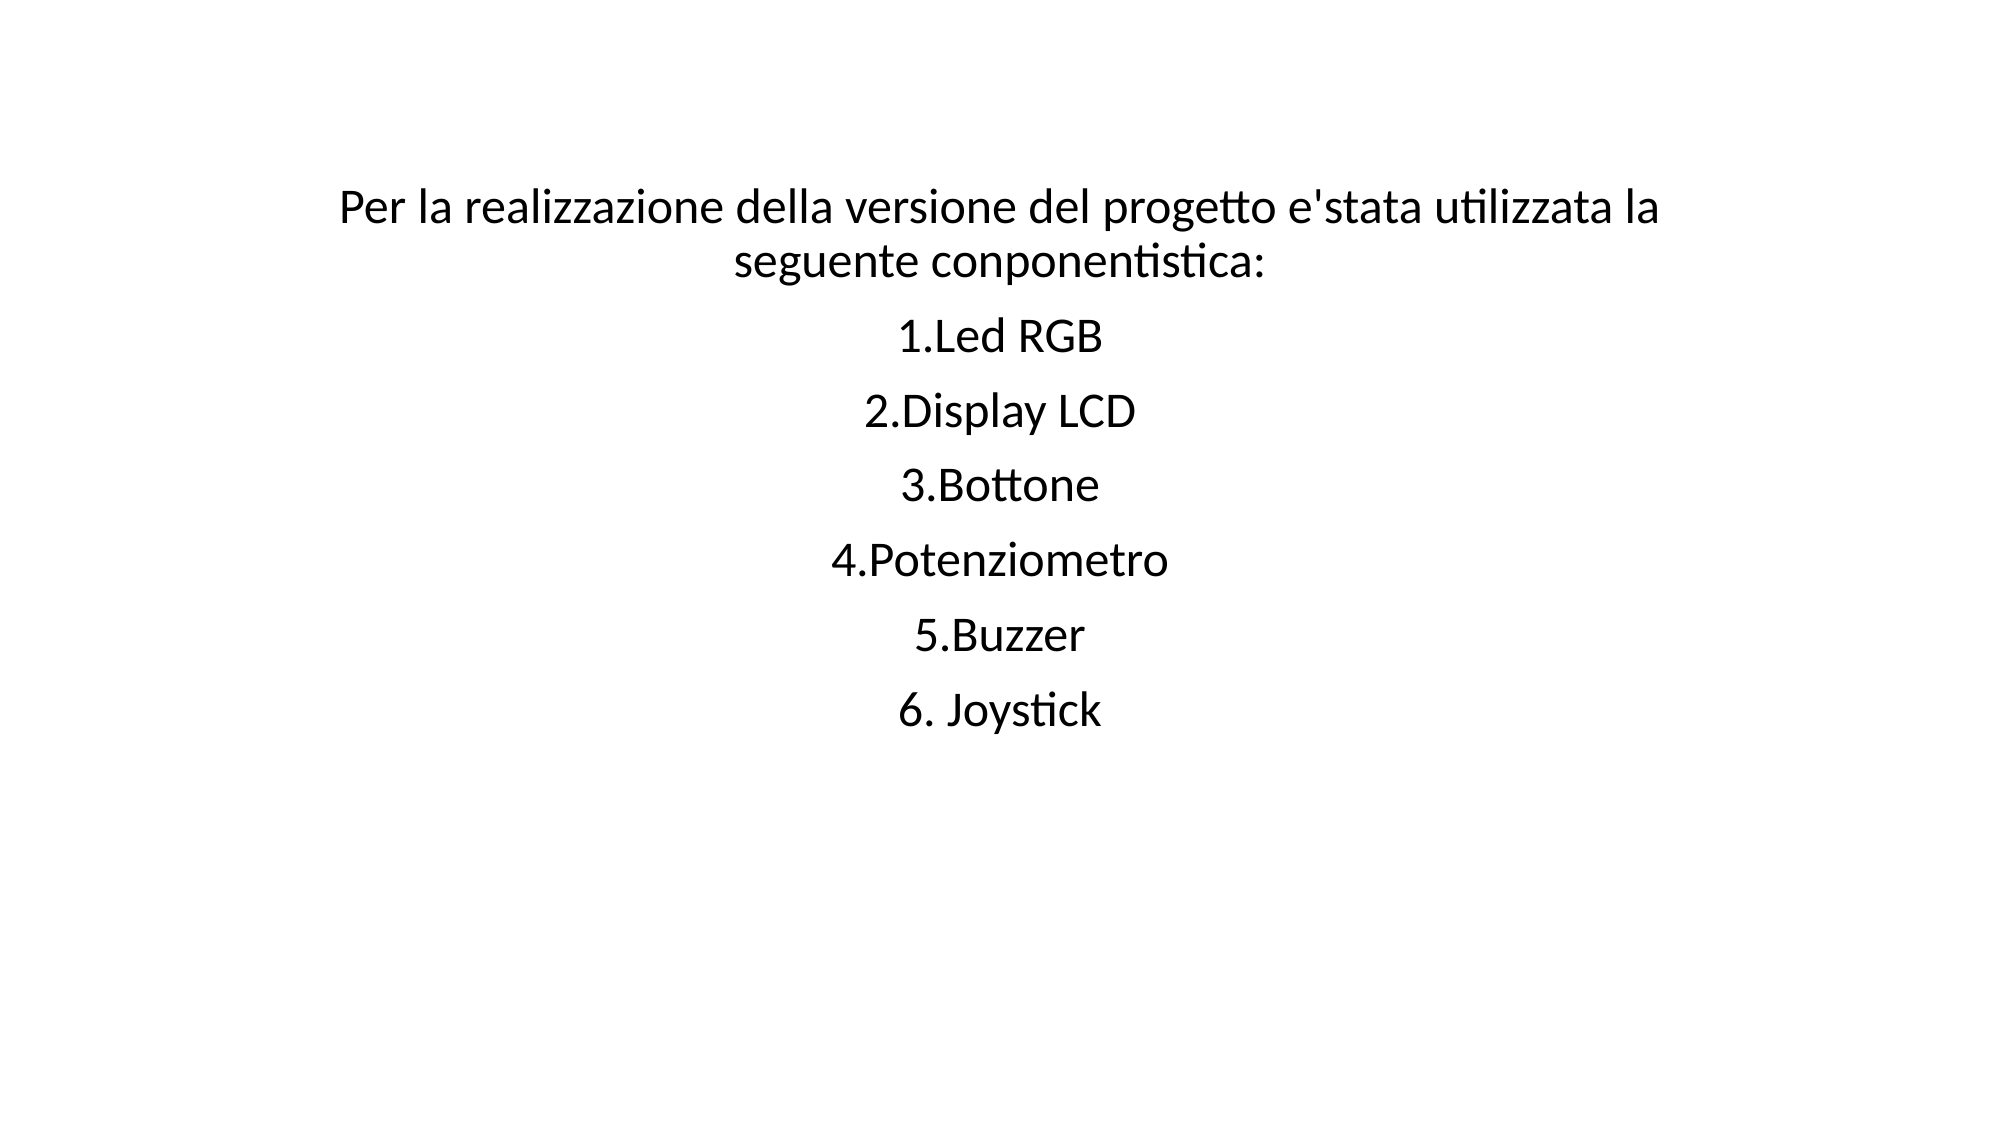

# Per la realizzazione della versione del progetto e'stata utilizzata la seguente conponentistica:
1.Led RGB
2.Display LCD
3.Bottone
4.Potenziometro
5.Buzzer
6. Joystick